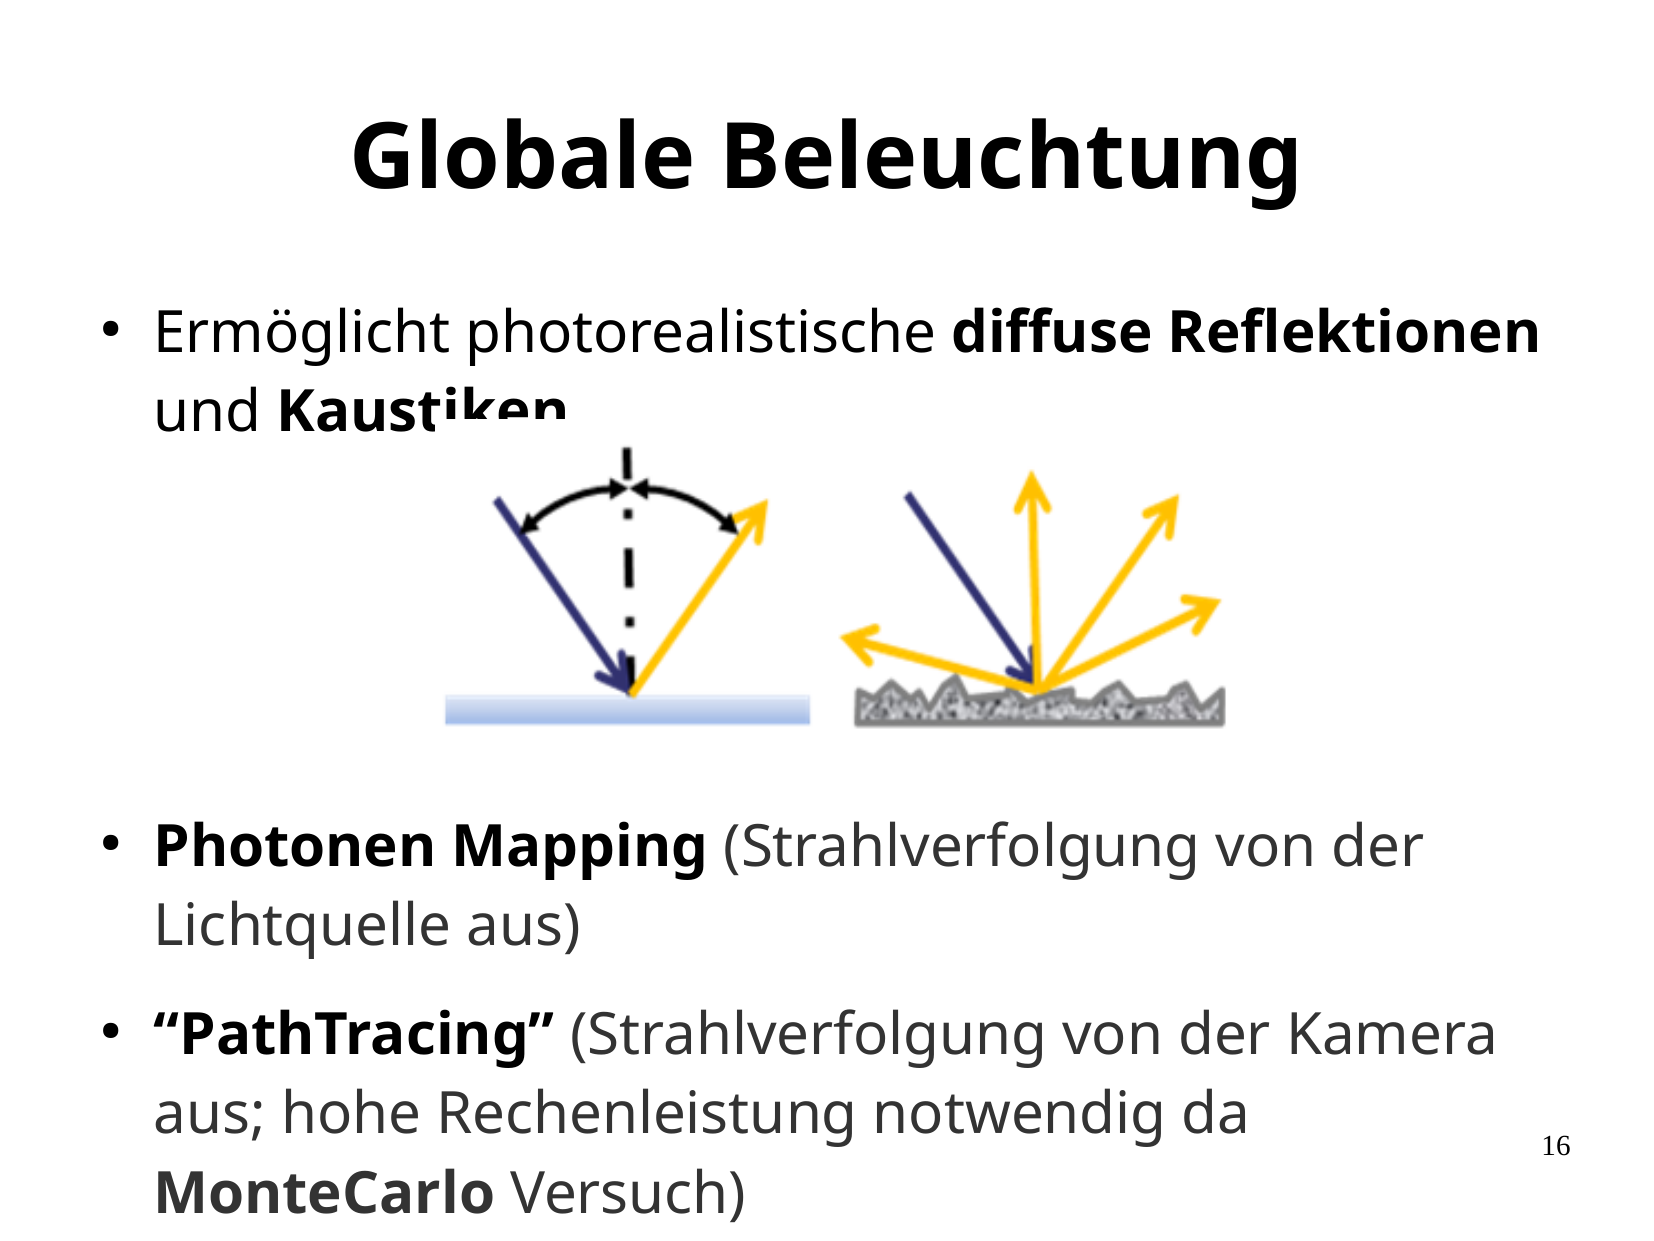

# Globale Beleuchtung
Ermöglicht photorealistische diffuse Reflektionen und Kaustiken
Photonen Mapping (Strahlverfolgung von der Lichtquelle aus)
“PathTracing” (Strahlverfolgung von der Kamera aus; hohe Rechenleistung notwendig da MonteCarlo Versuch)
16